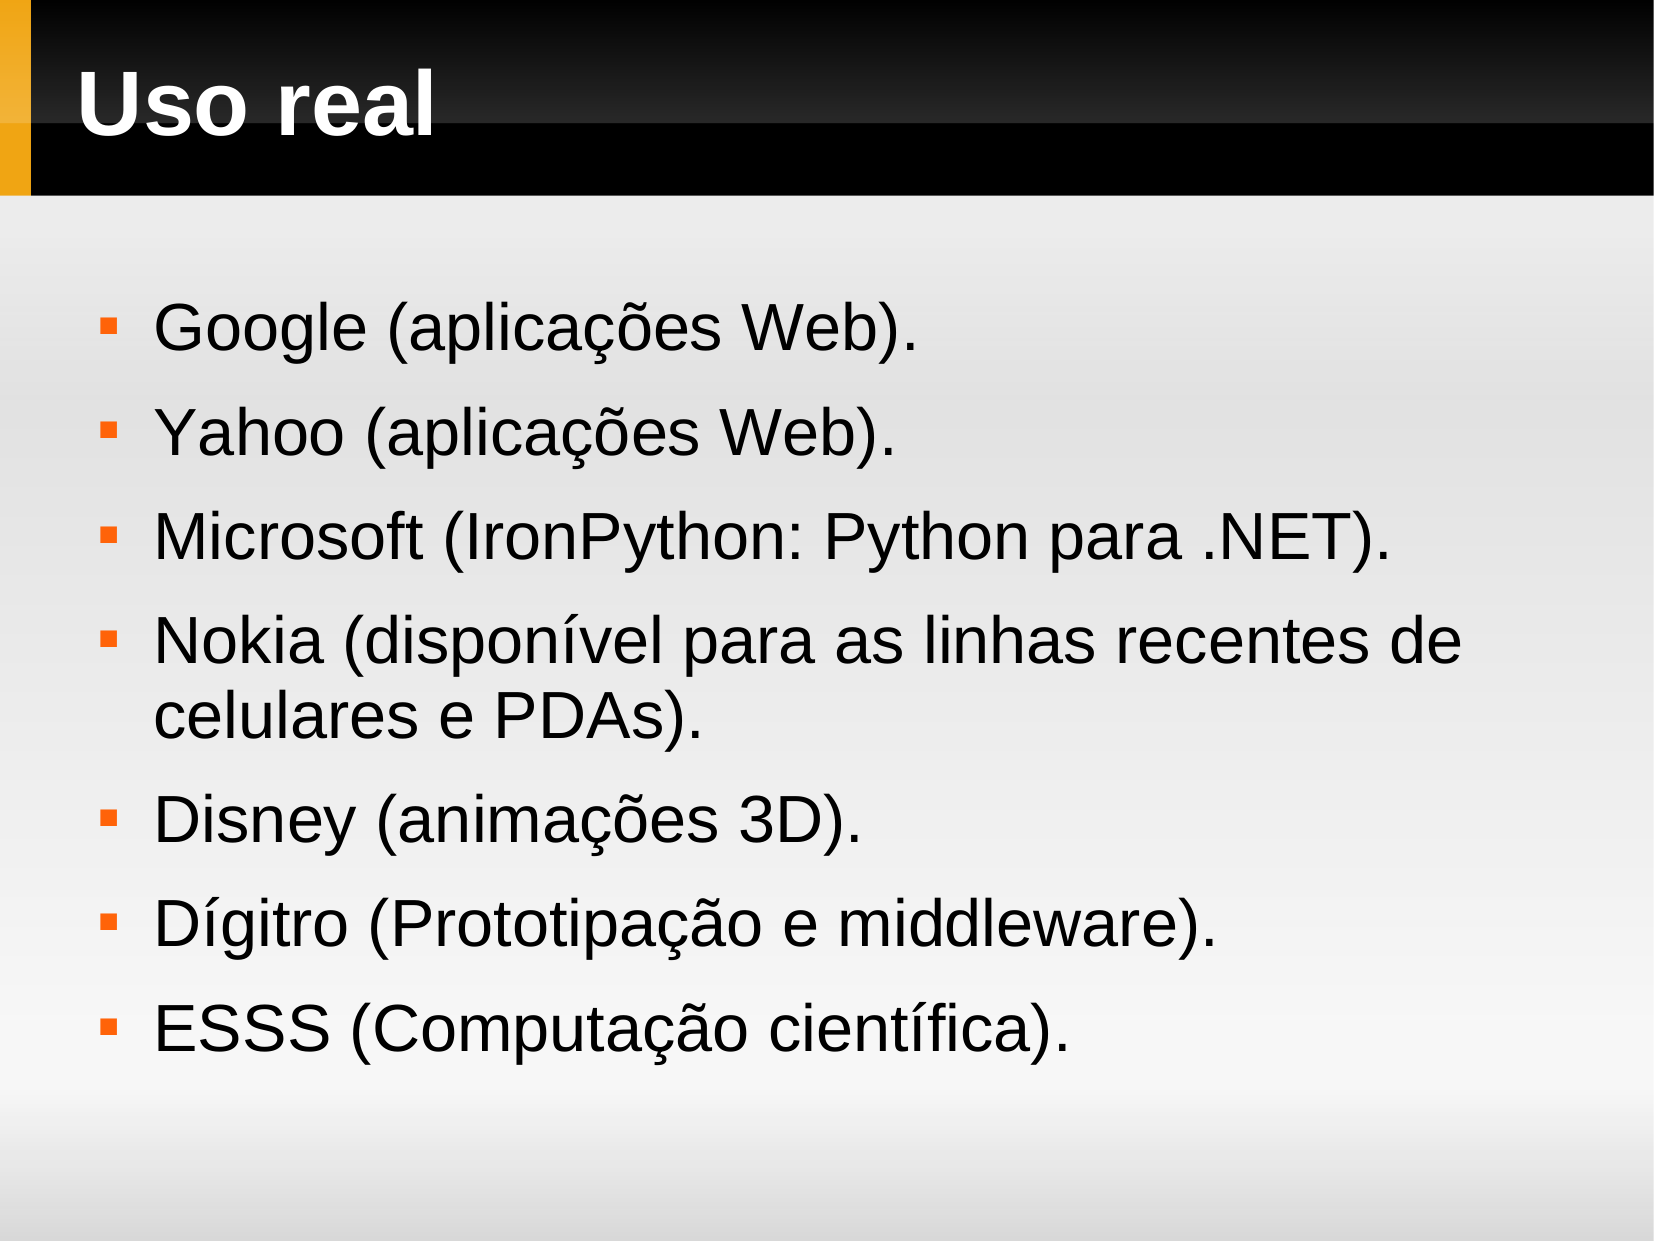

# Uso real
Google (aplicações Web).
Yahoo (aplicações Web).
Microsoft (IronPython: Python para .NET).
Nokia (disponível para as linhas recentes de celulares e PDAs).
Disney (animações 3D).
Dígitro (Prototipação e middleware).
ESSS (Computação científica).